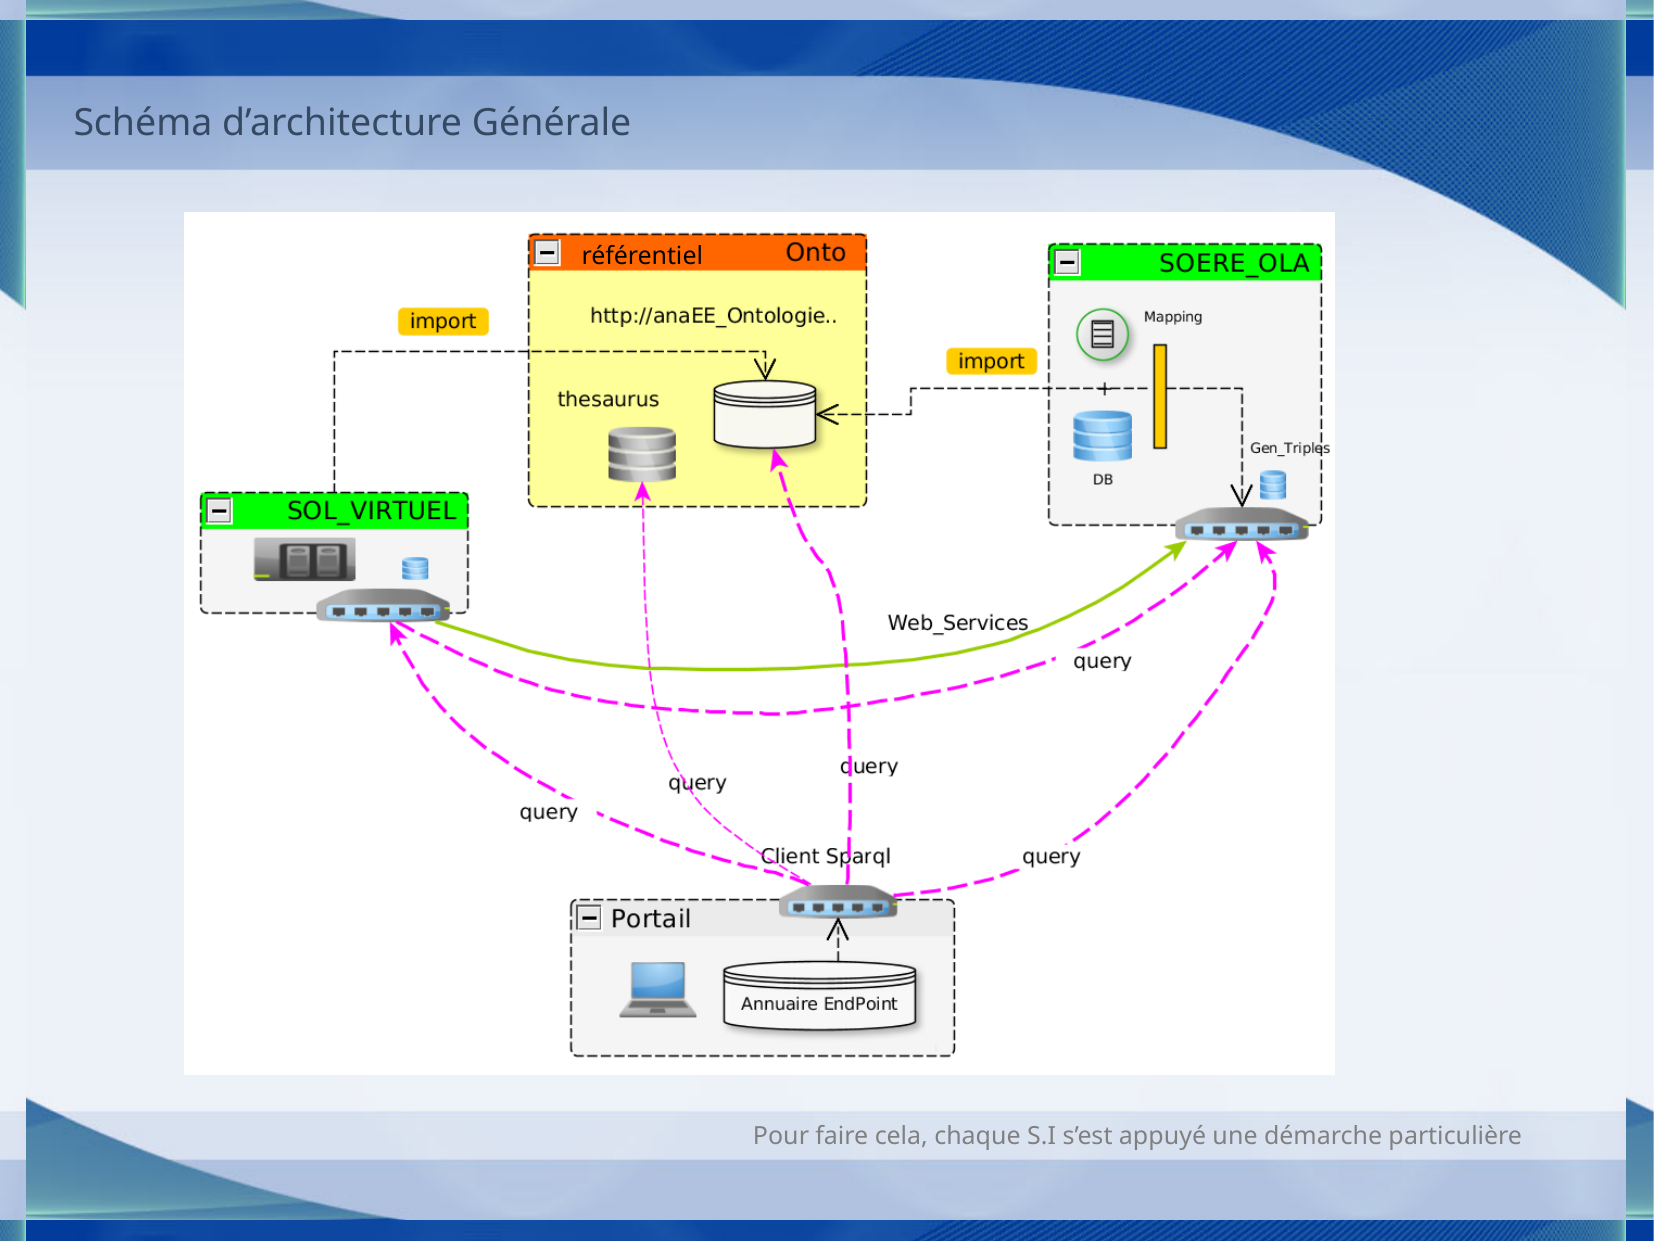

# Schéma d’architecture Générale
référentiel
Pour faire cela, chaque S.I s’est appuyé une démarche particulière